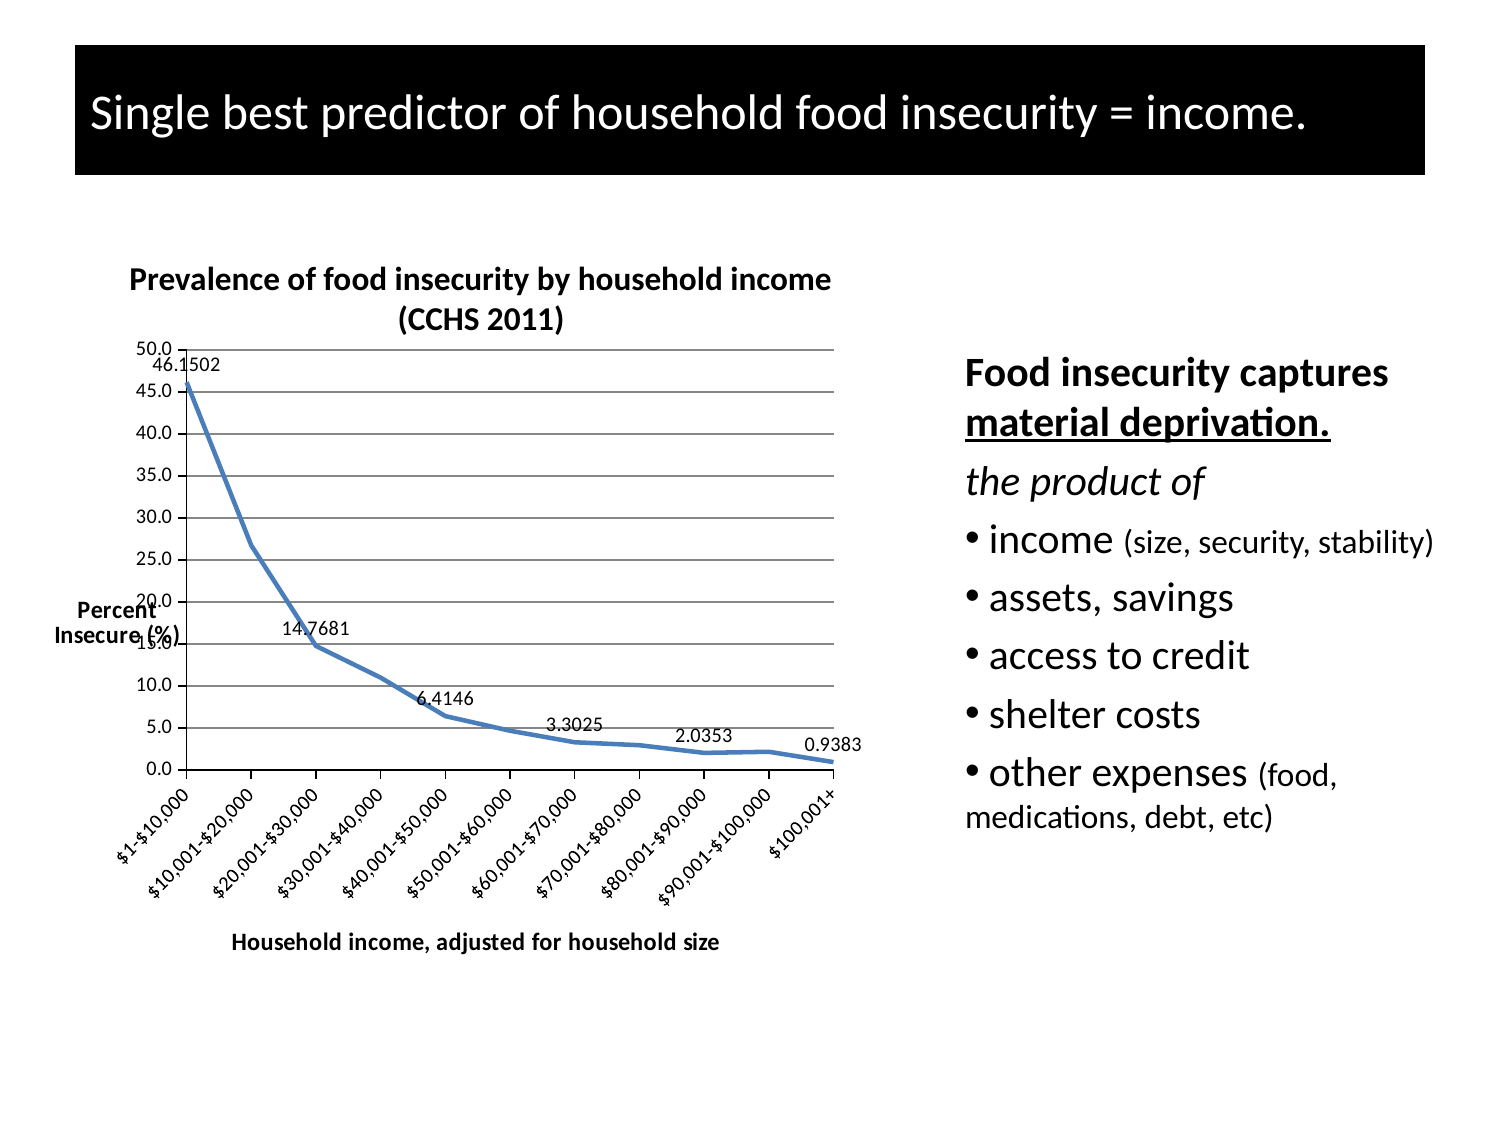

# Single best predictor of household food insecurity = income.
Prevalence of food insecurity by household income (CCHS 2011)
### Chart
| Category | Insecure (%) |
|---|---|
| $1-$10,000 | 46.1502 |
| $10,001-$20,000 | 26.7397999999999 |
| $20,001-$30,000 | 14.7681 |
| $30,001-$40,000 | 10.9936 |
| $40,001-$50,000 | 6.4146 |
| $50,001-$60,000 | 4.6696 |
| $60,001-$70,000 | 3.3025 |
| $70,001-$80,000 | 2.951 |
| $80,001-$90,000 | 2.0353 |
| $90,001-$100,000 | 2.1705 |
| $100,001+ | 0.9383 |Food insecurity captures material deprivation.
the product of
 income (size, security, stability)
 assets, savings
 access to credit
 shelter costs
 other expenses (food, medications, debt, etc)